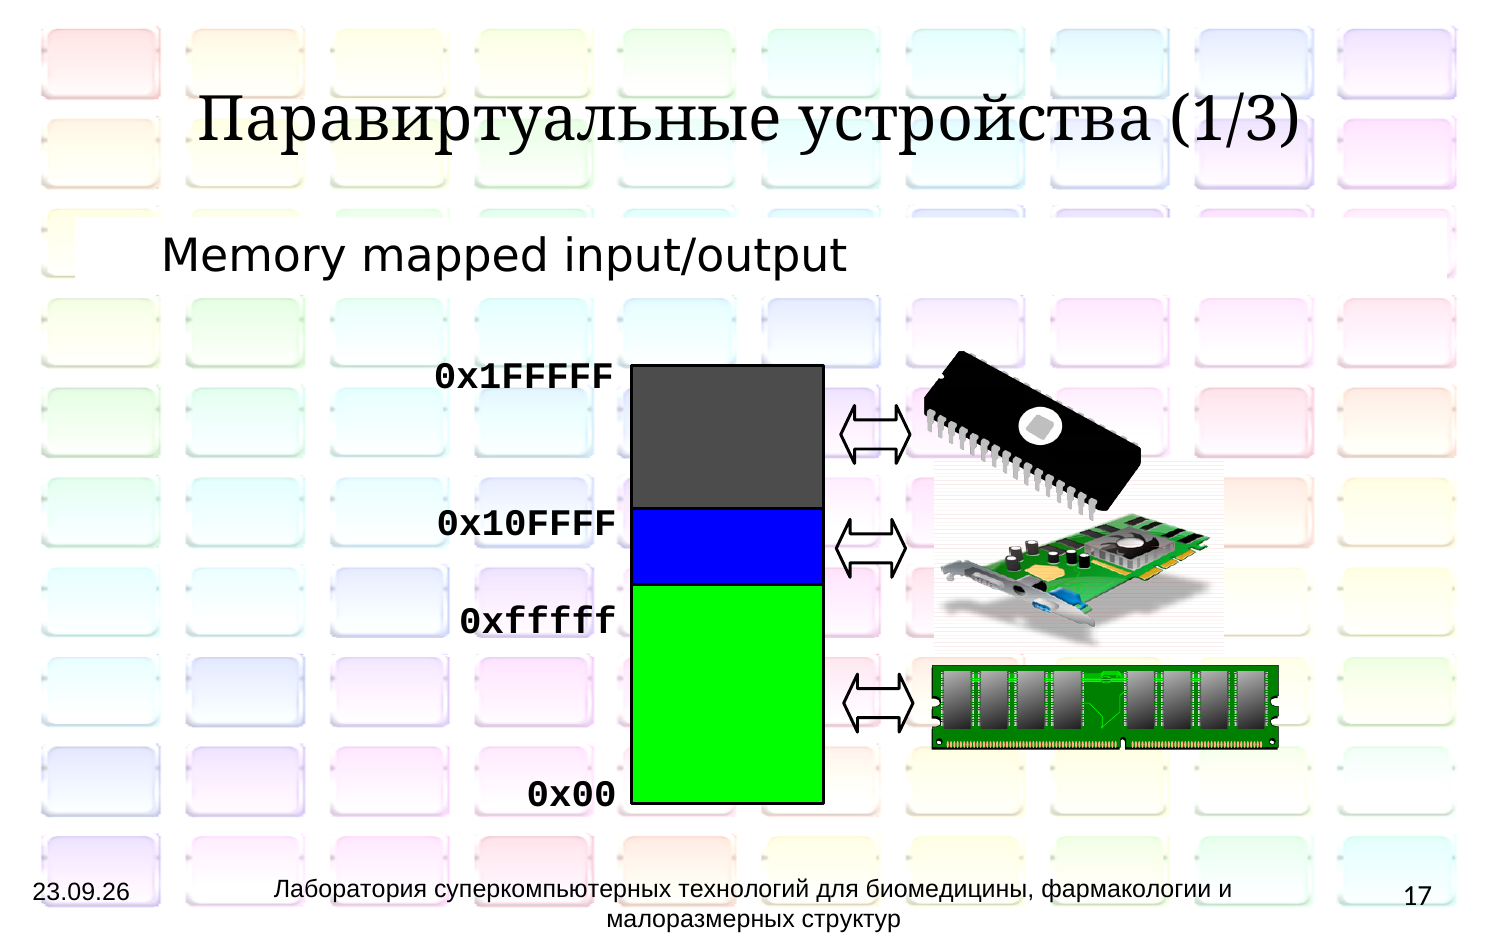

# Паравиртуальные устройства (1/3)
Memory mapped input/output
0x1FFFFF
0x10FFFF
0xfffff
0x00
Лаборатория суперкомпьютерных технологий для биомедицины, фармакологии и малоразмерных структур